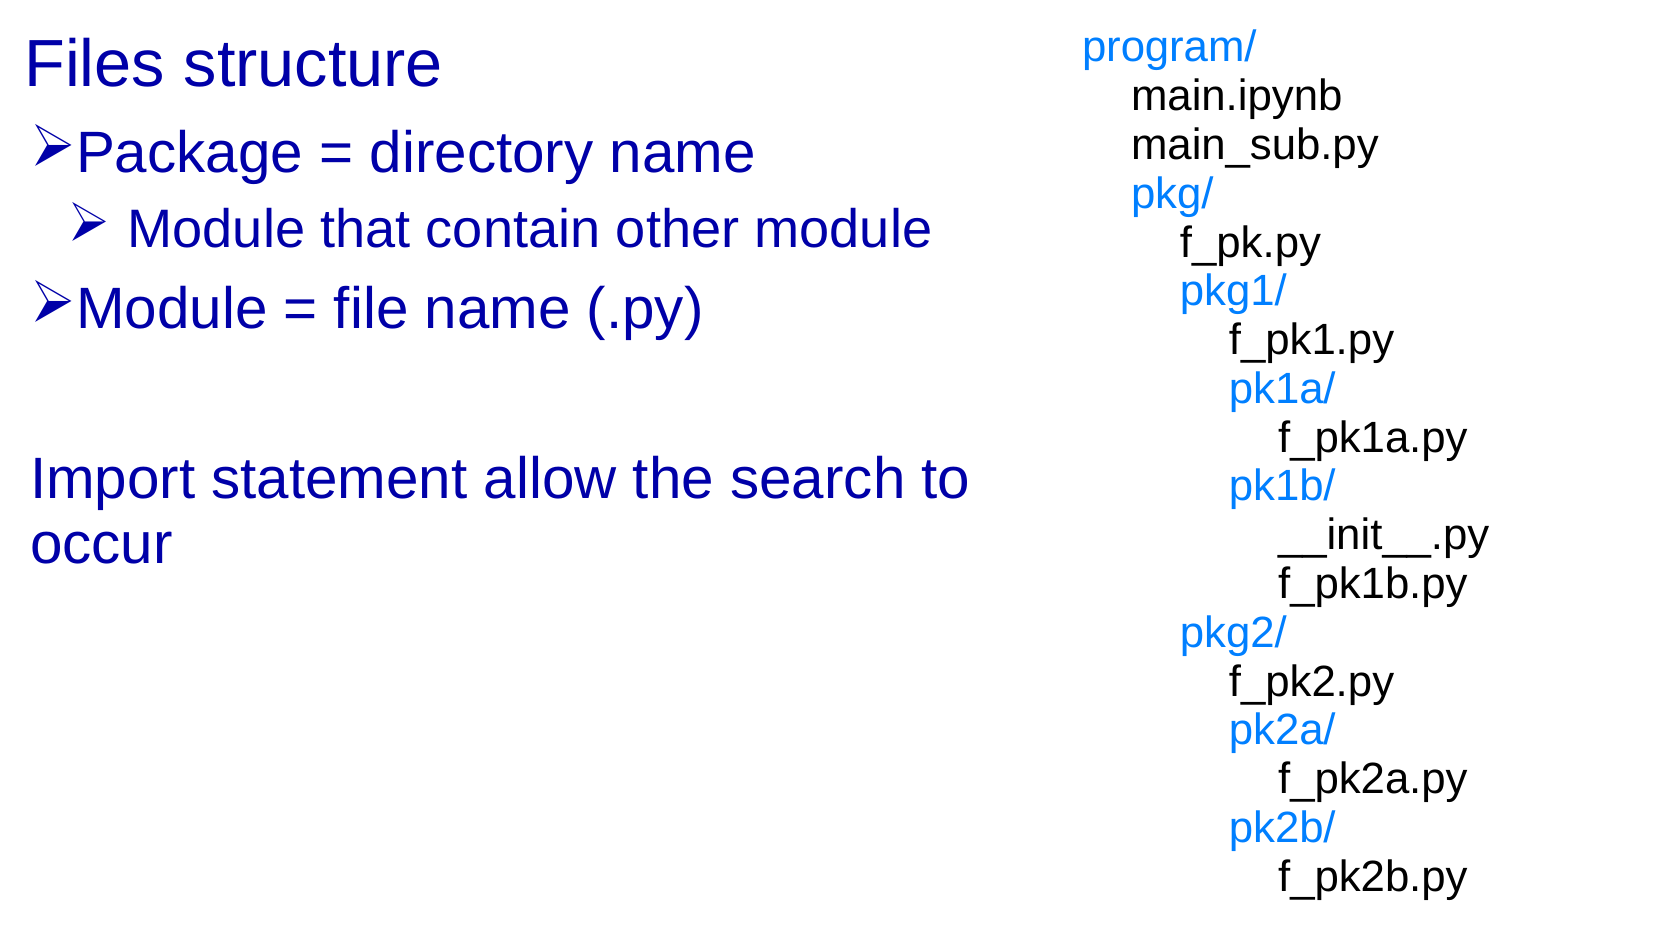

program/
 main.ipynb
 main_sub.py
 pkg/
 f_pk.py
 pkg1/
 f_pk1.py
 pk1a/
 f_pk1a.py
 pk1b/
 __init__.py
 f_pk1b.py
 pkg2/
 f_pk2.py
 pk2a/
 f_pk2a.py
 pk2b/
 f_pk2b.py
# Files structure
Package = directory name
Module that contain other module
Module = file name (.py)
Import statement allow the search to occur